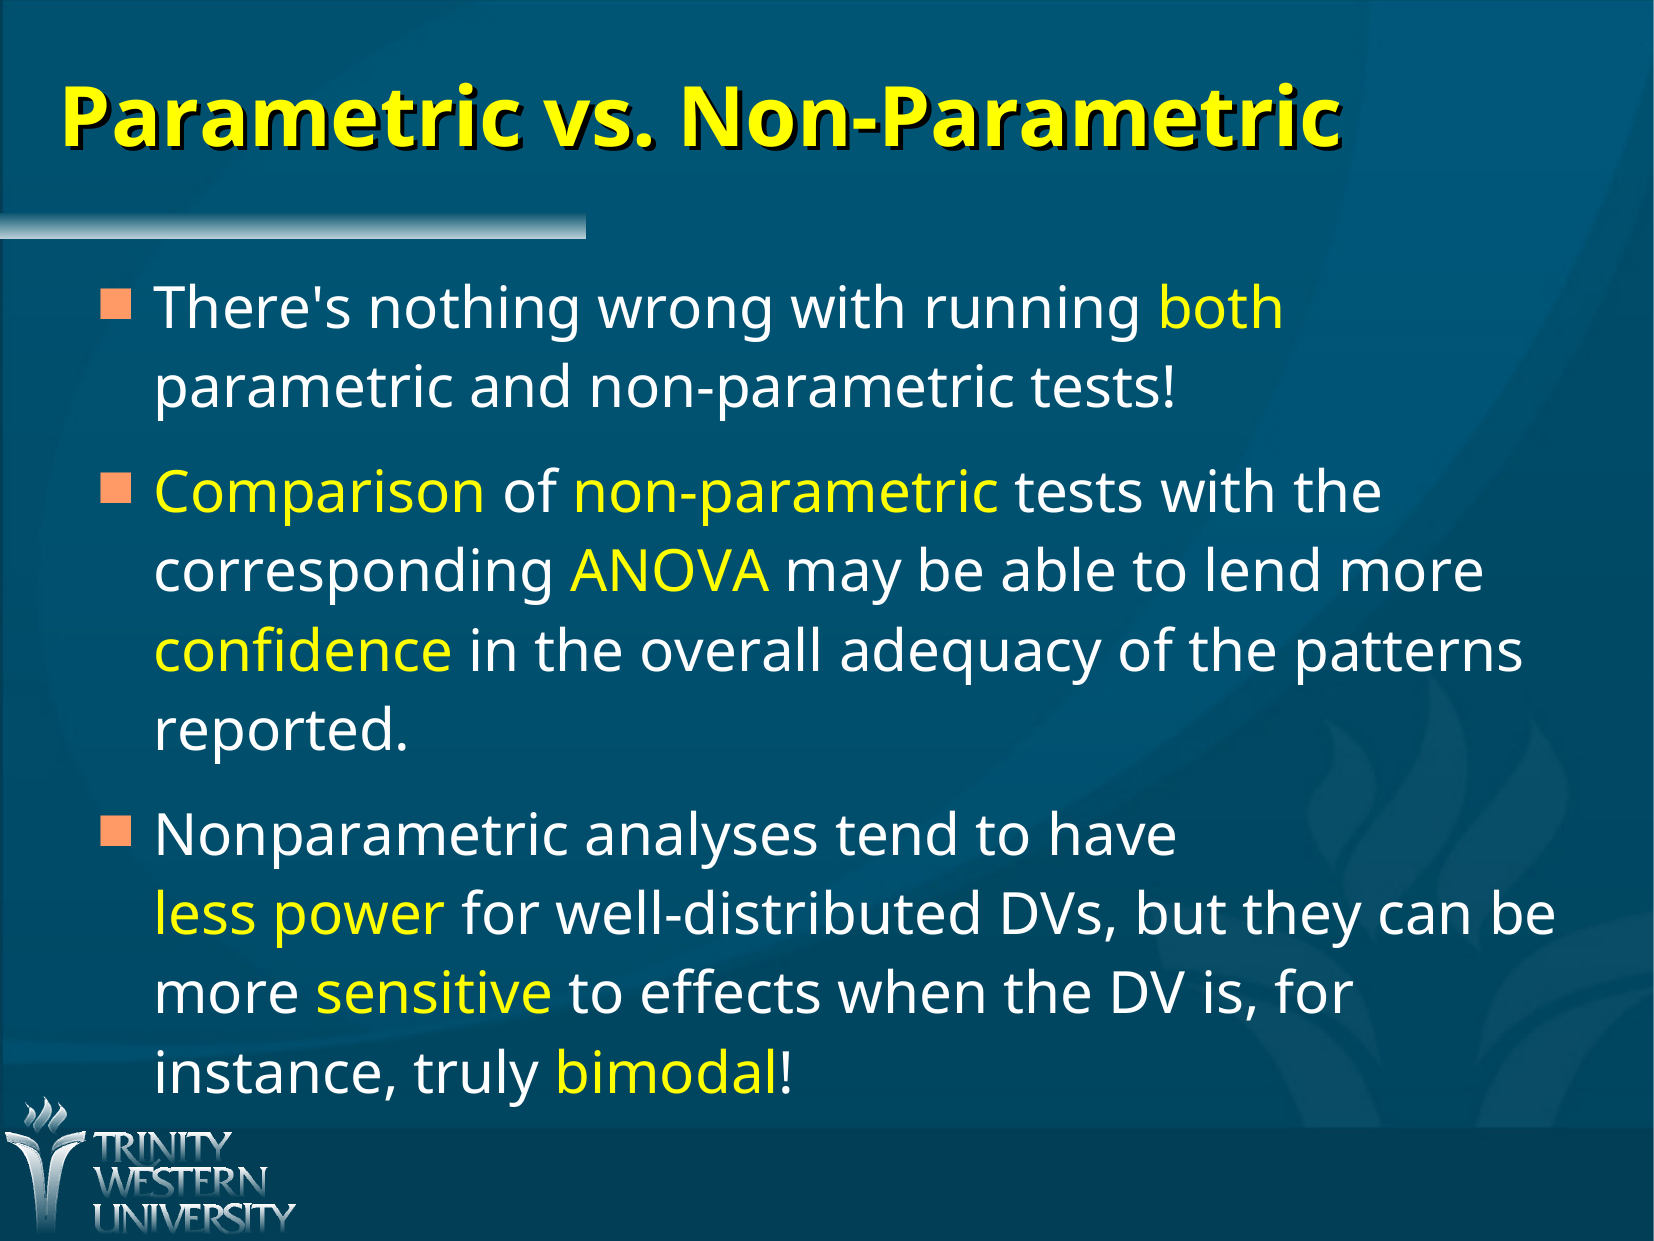

# Parametric vs. Non-Parametric
There's nothing wrong with running both parametric and non-parametric tests!
Comparison of non-parametric tests with the corresponding ANOVA may be able to lend more confidence in the overall adequacy of the patterns reported.
Nonparametric analyses tend to have
less power for well-distributed DVs, but they can be more sensitive to effects when the DV is, for instance, truly bimodal!